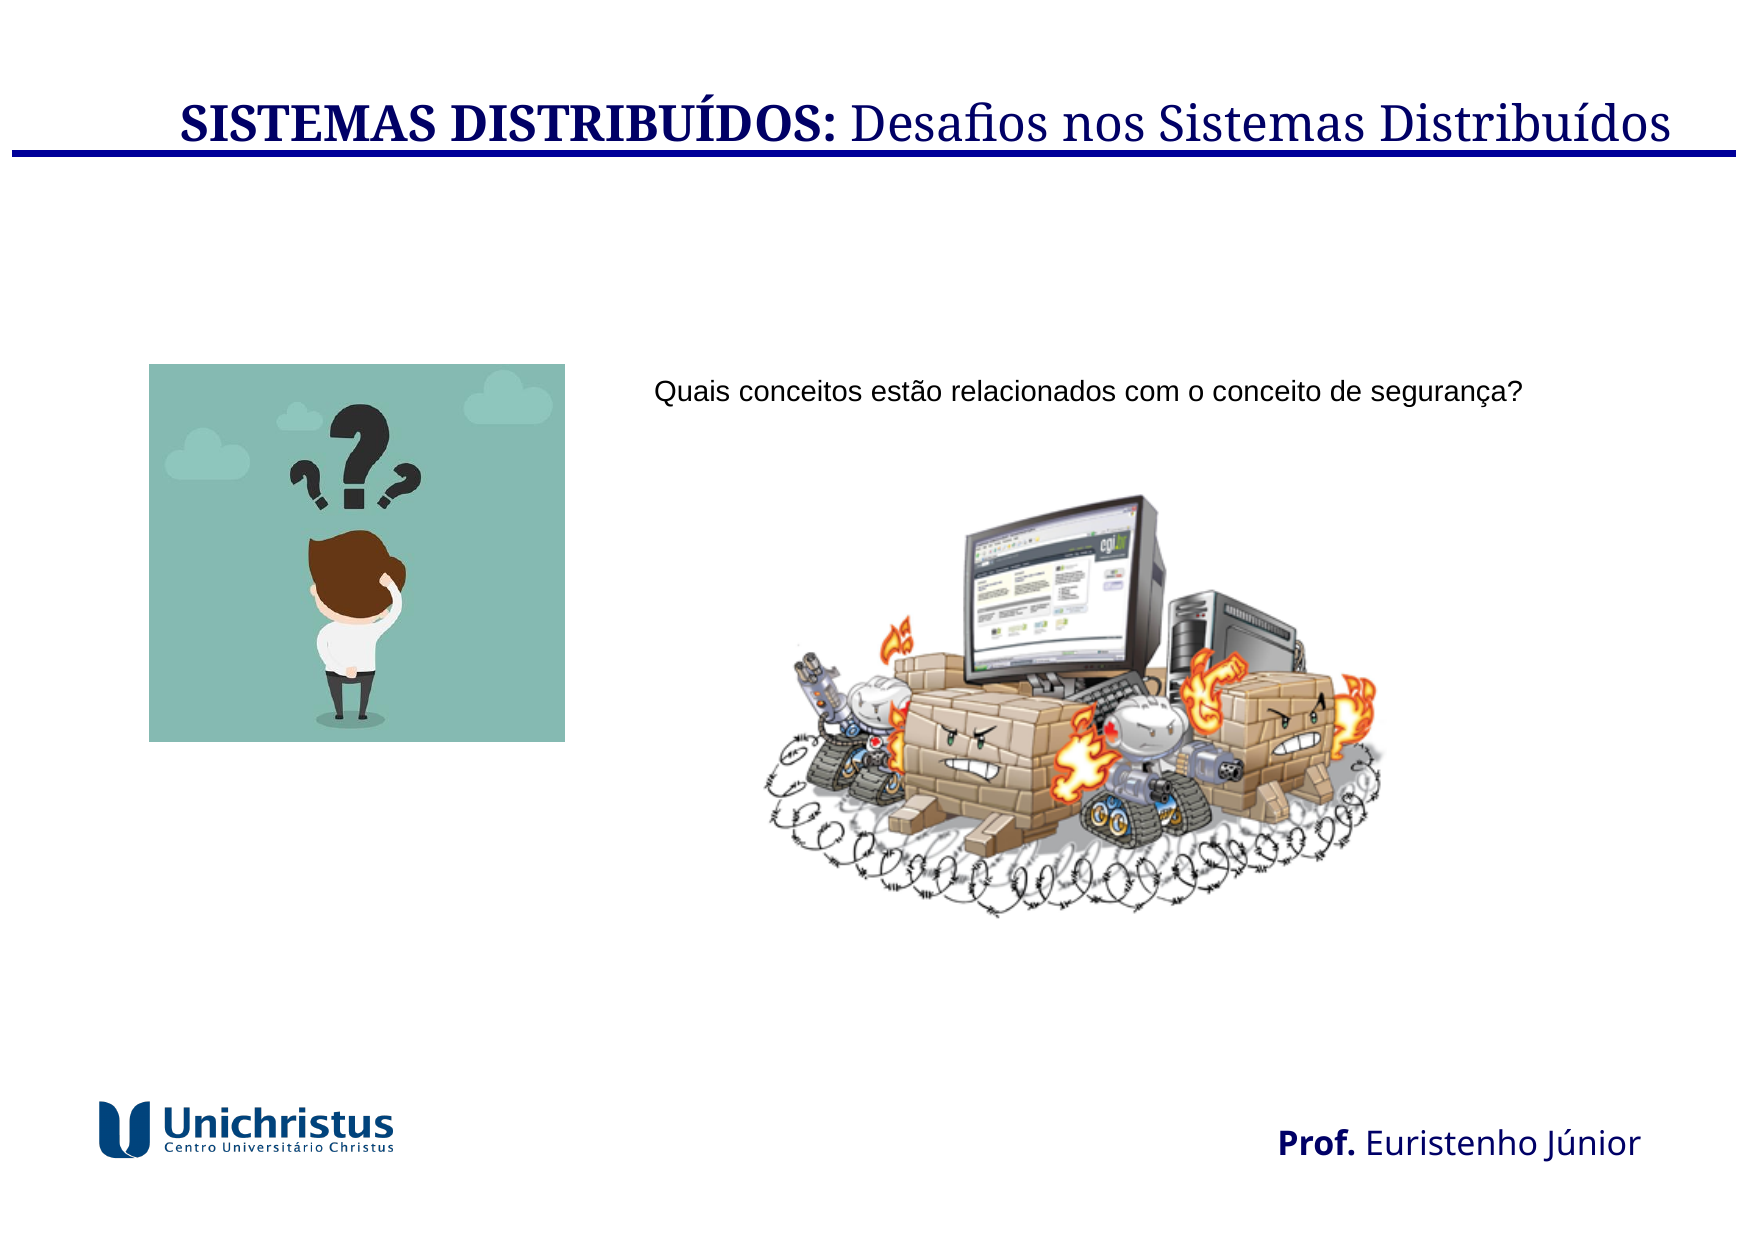

SISTEMAS DISTRIBUÍDOS: Desafios nos Sistemas Distribuídos
Quais conceitos estão relacionados com o conceito de segurança?
Prof. Euristenho Júnior